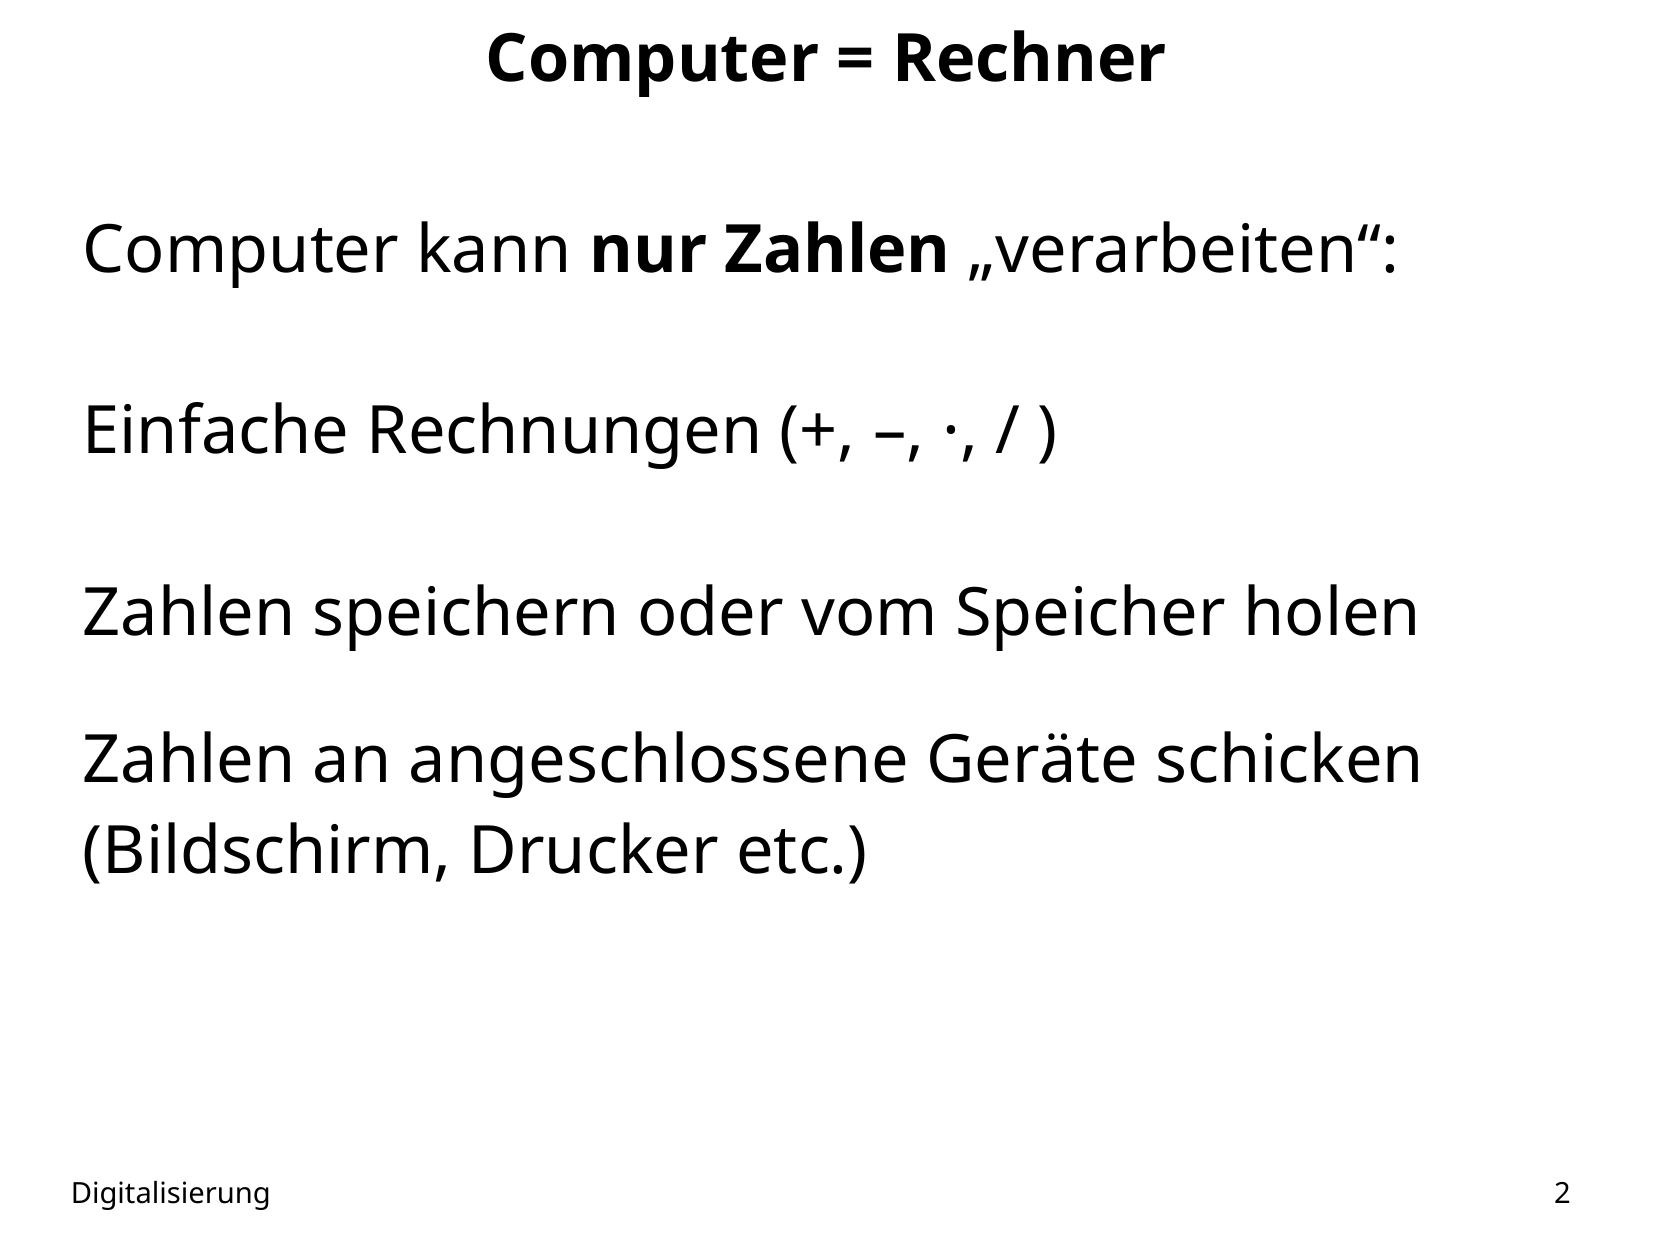

# Computer = Rechner
Computer kann nur Zahlen „verarbeiten“:
Einfache Rechnungen (+, –, ·, / )
Zahlen speichern oder vom Speicher holen
Zahlen an angeschlossene Geräte schicken
(Bildschirm, Drucker etc.)
Digitalisierung
2